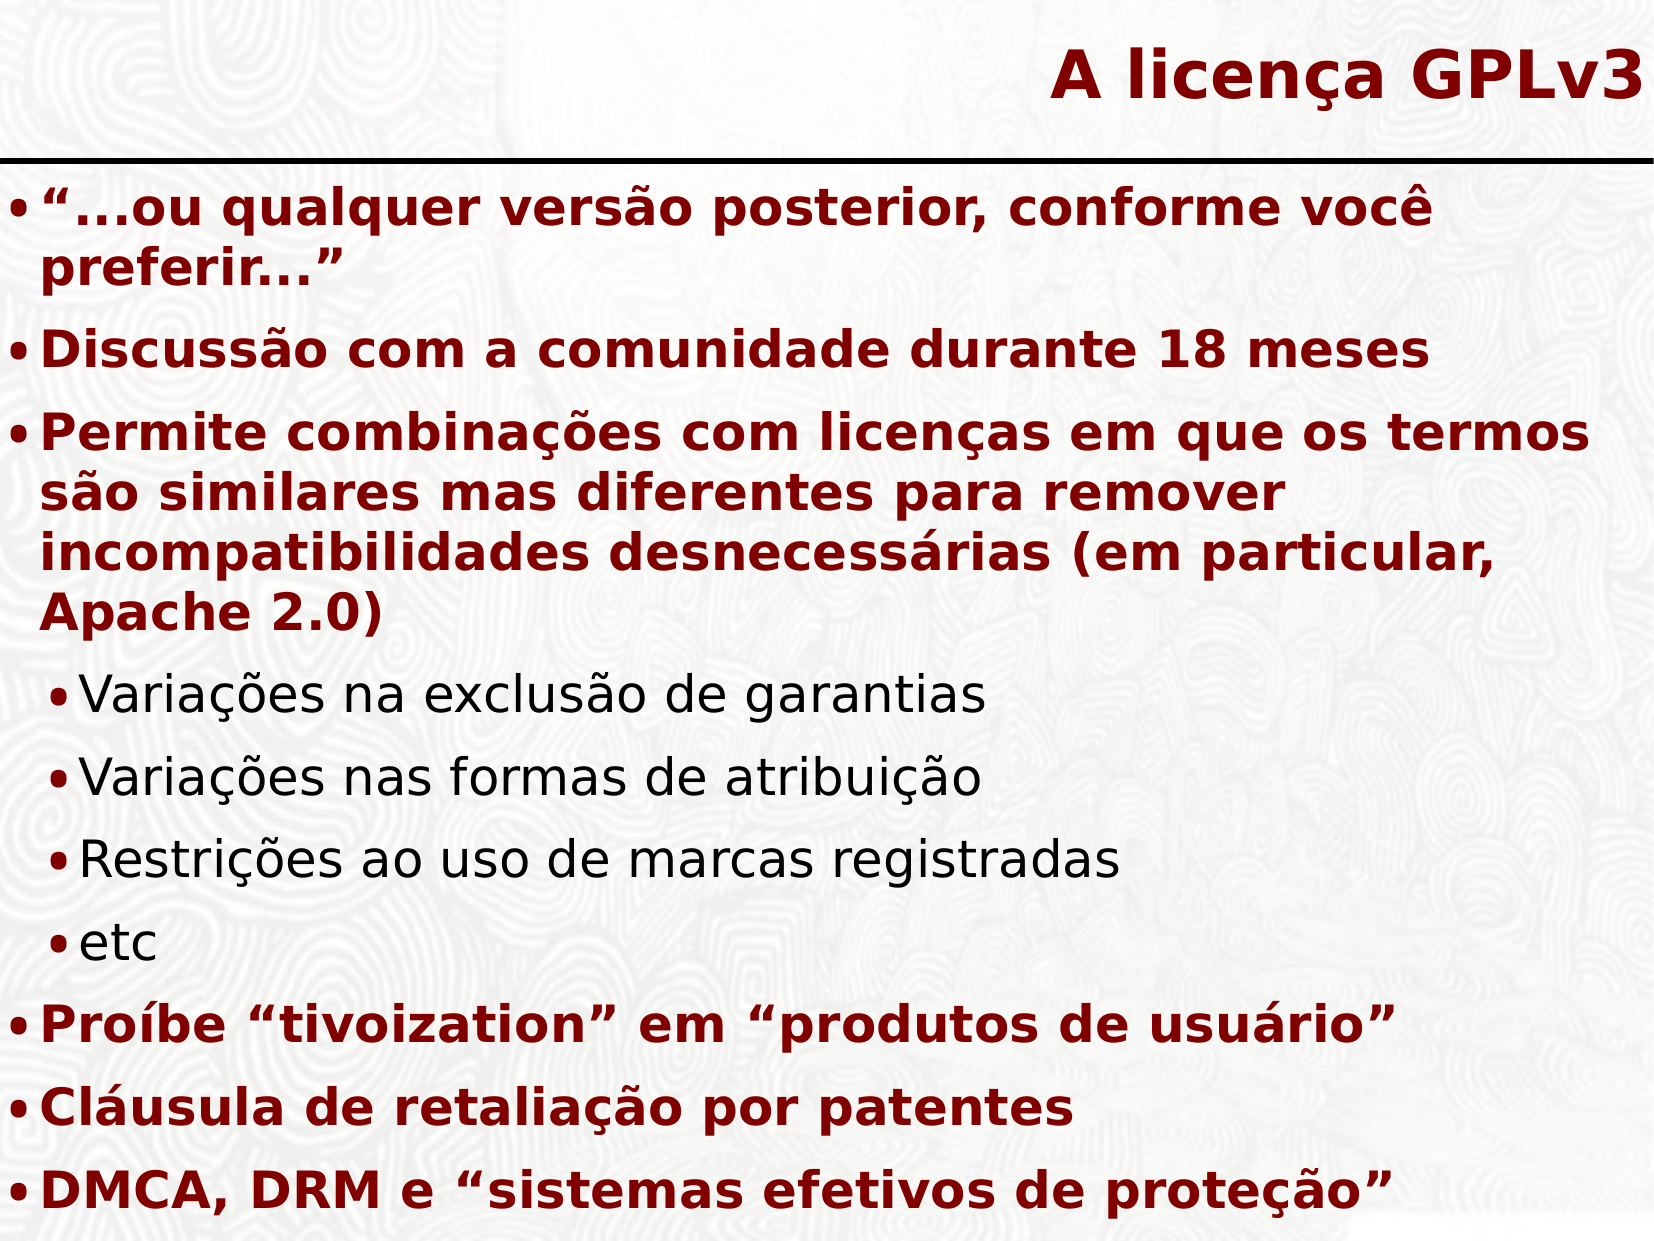

# A licença GPLv3
“...ou qualquer versão posterior, conforme você preferir...”
Discussão com a comunidade durante 18 meses
Permite combinações com licenças em que os termos são similares mas diferentes para remover incompatibilidades desnecessárias (em particular, Apache 2.0)
Variações na exclusão de garantias
Variações nas formas de atribuição
Restrições ao uso de marcas registradas
etc
Proíbe “tivoization” em “produtos de usuário”
Cláusula de retaliação por patentes
DMCA, DRM e “sistemas efetivos de proteção”